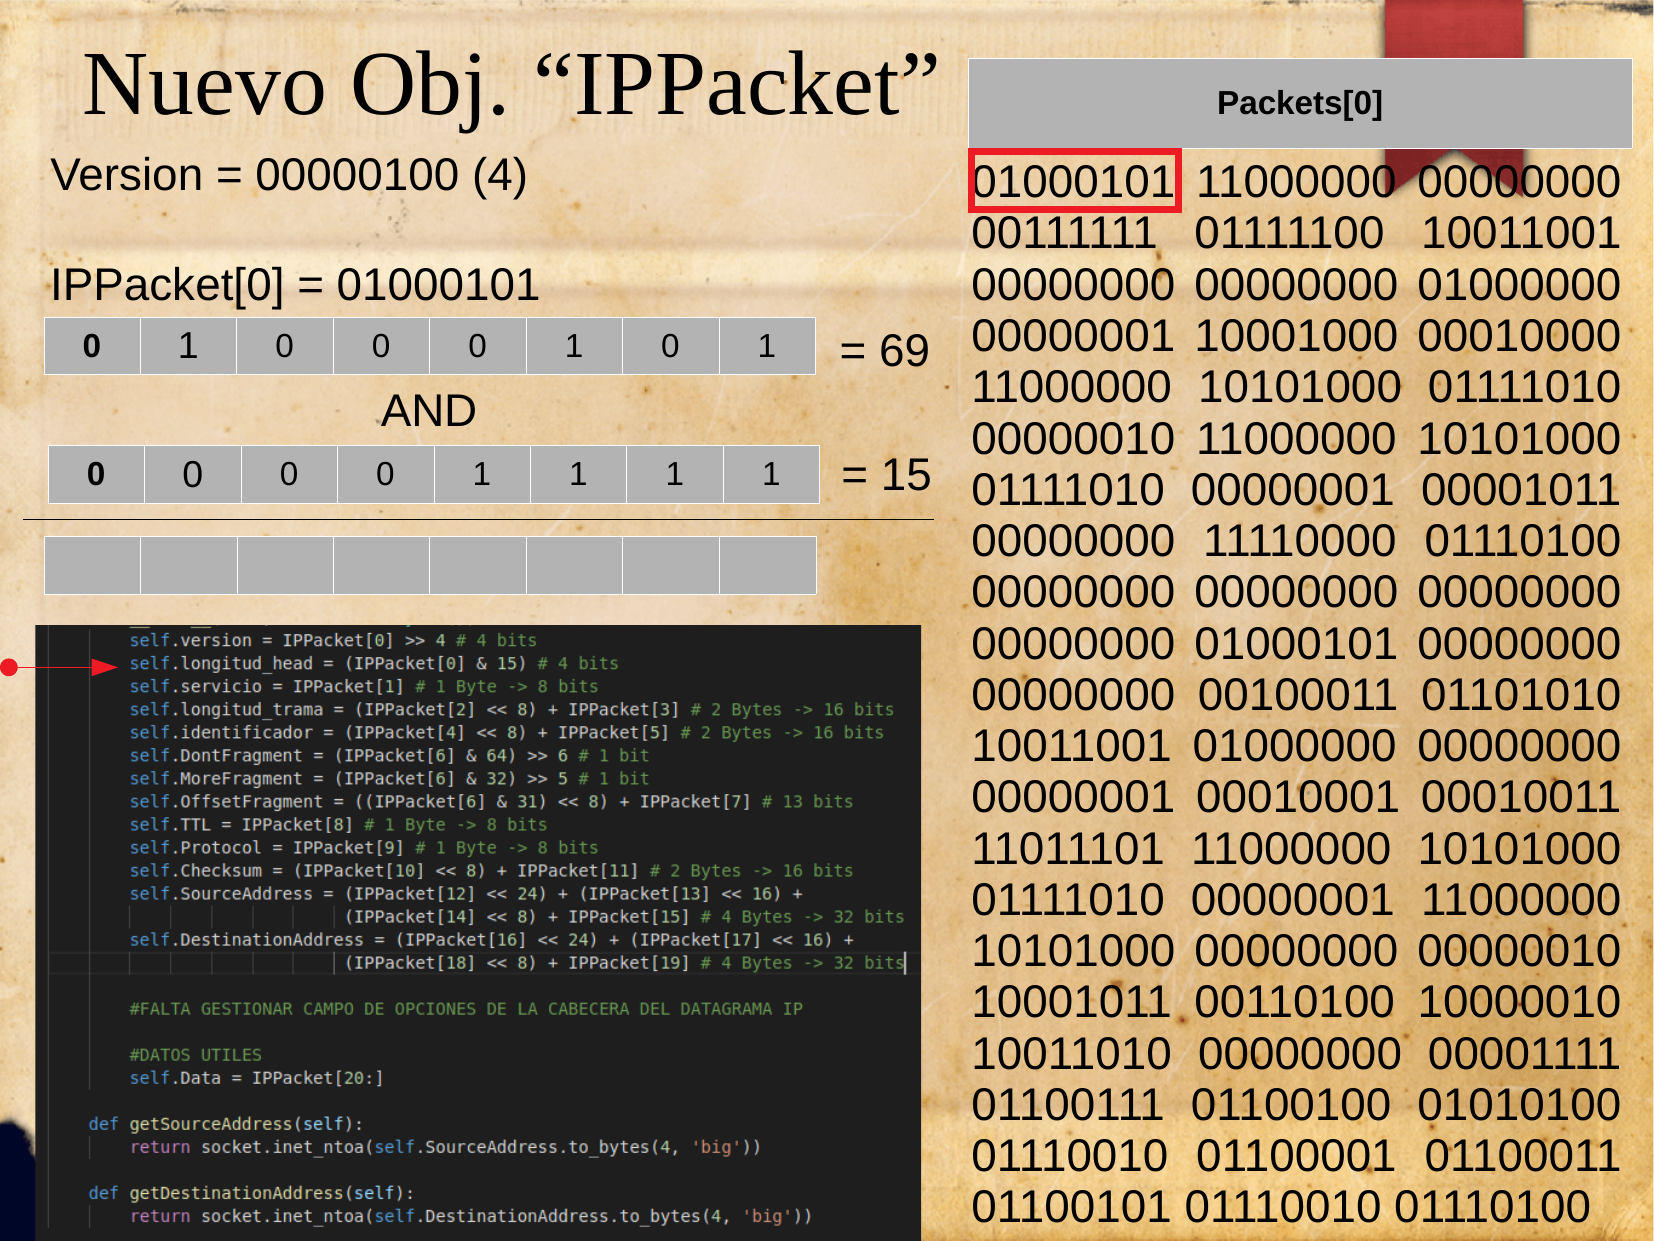

# Nuevo Obj. “IPPacket”
| Packets[0] |
| --- |
Version = 00000100 (4)
01000101 11000000 00000000 00111111 01111100 10011001 00000000 00000000 01000000 00000001 10001000 00010000 11000000 10101000 01111010 00000010 11000000 10101000 01111010 00000001 00001011 00000000 11110000 01110100 00000000 00000000 00000000 00000000 01000101 00000000 00000000 00100011 01101010 10011001 01000000 00000000 00000001 00010001 00010011 11011101 11000000 10101000 01111010 00000001 11000000 10101000 00000000 00000010 10001011 00110100 10000010 10011010 00000000 00001111 01100111 01100100 01010100 01110010 01100001 01100011 01100101 01110010 01110100
IPPacket[0] = 01000101
| 0 | 1 | 0 | 0 | 0 | 1 | 0 | 1 |
| --- | --- | --- | --- | --- | --- | --- | --- |
= 69
AND
= 15
| 0 | 0 | 0 | 0 | 1 | 1 | 1 | 1 |
| --- | --- | --- | --- | --- | --- | --- | --- |
| | | | | | | | |
| --- | --- | --- | --- | --- | --- | --- | --- |